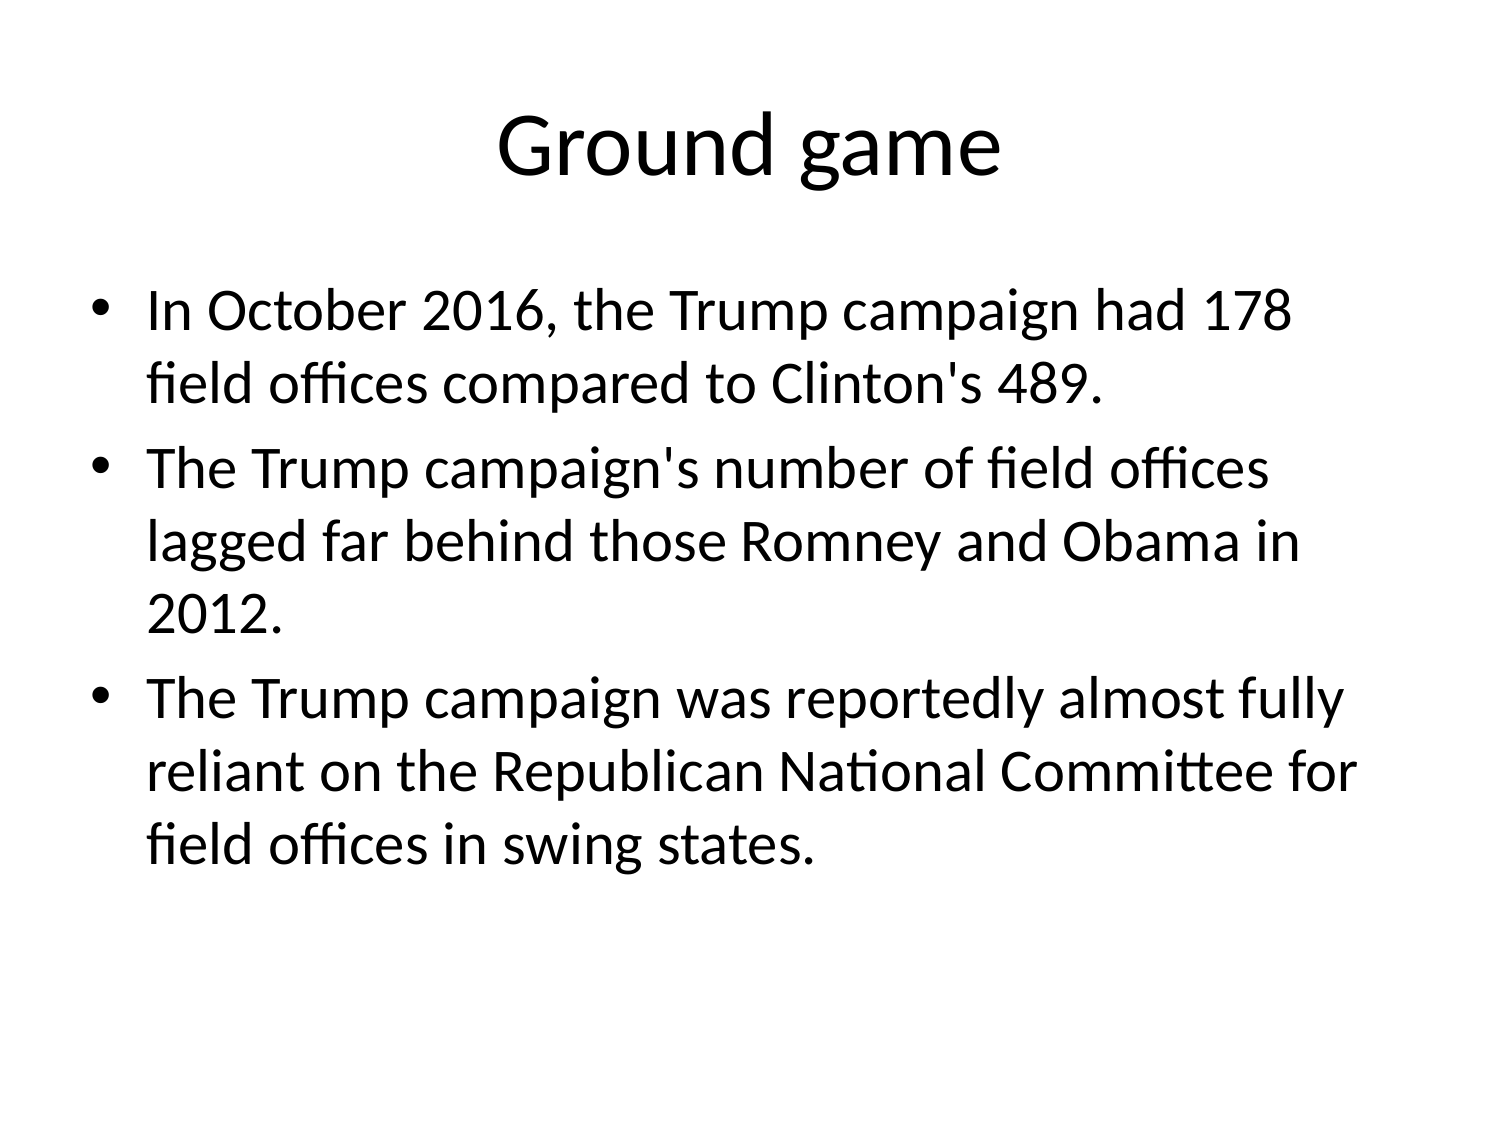

# Ground game
In October 2016, the Trump campaign had 178 field offices compared to Clinton's 489.
The Trump campaign's number of field offices lagged far behind those Romney and Obama in 2012.
The Trump campaign was reportedly almost fully reliant on the Republican National Committee for field offices in swing states.